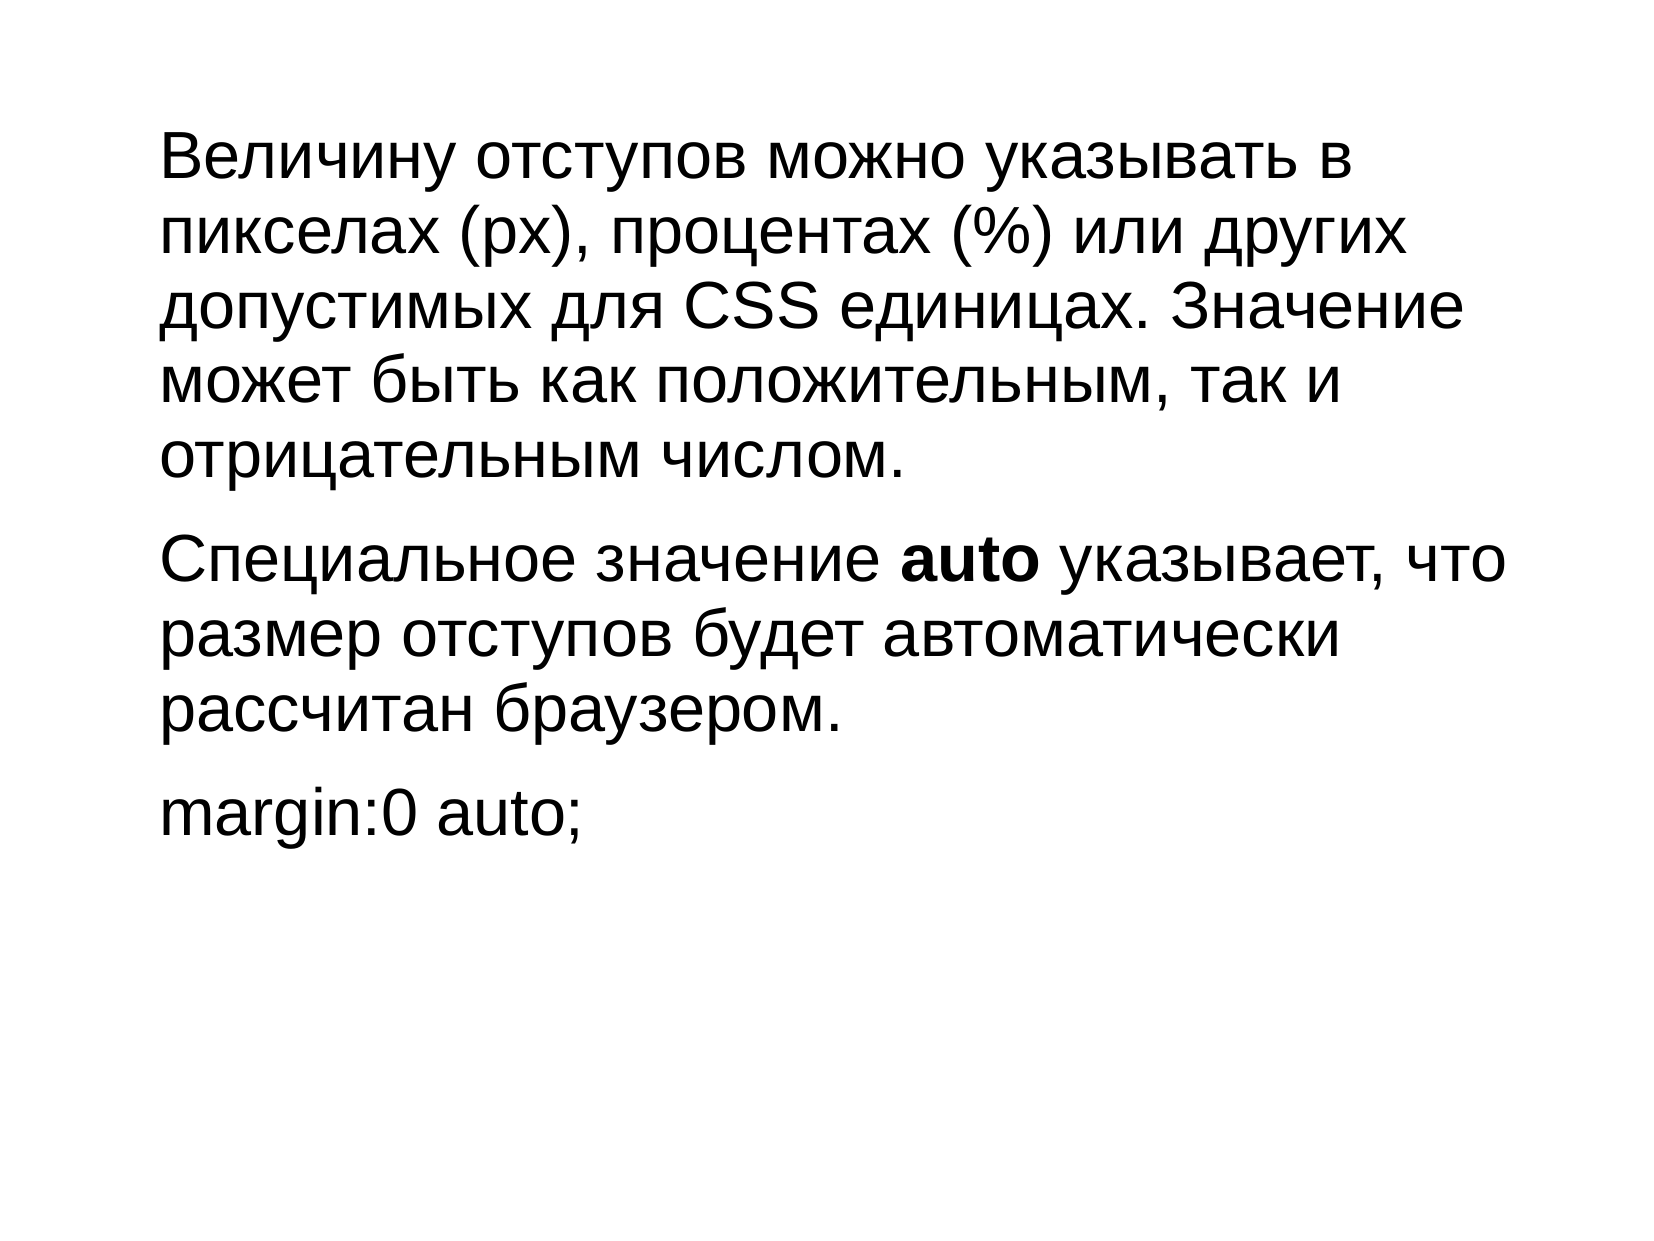

# Величину отступов можно указывать в пикселах (px), процентах (%) или других допустимых для CSS единицах. Значение может быть как положительным, так и отрицательным числом.
Специальное значение auto указывает, что размер отступов будет автоматически рассчитан браузером.
margin:0 auto;